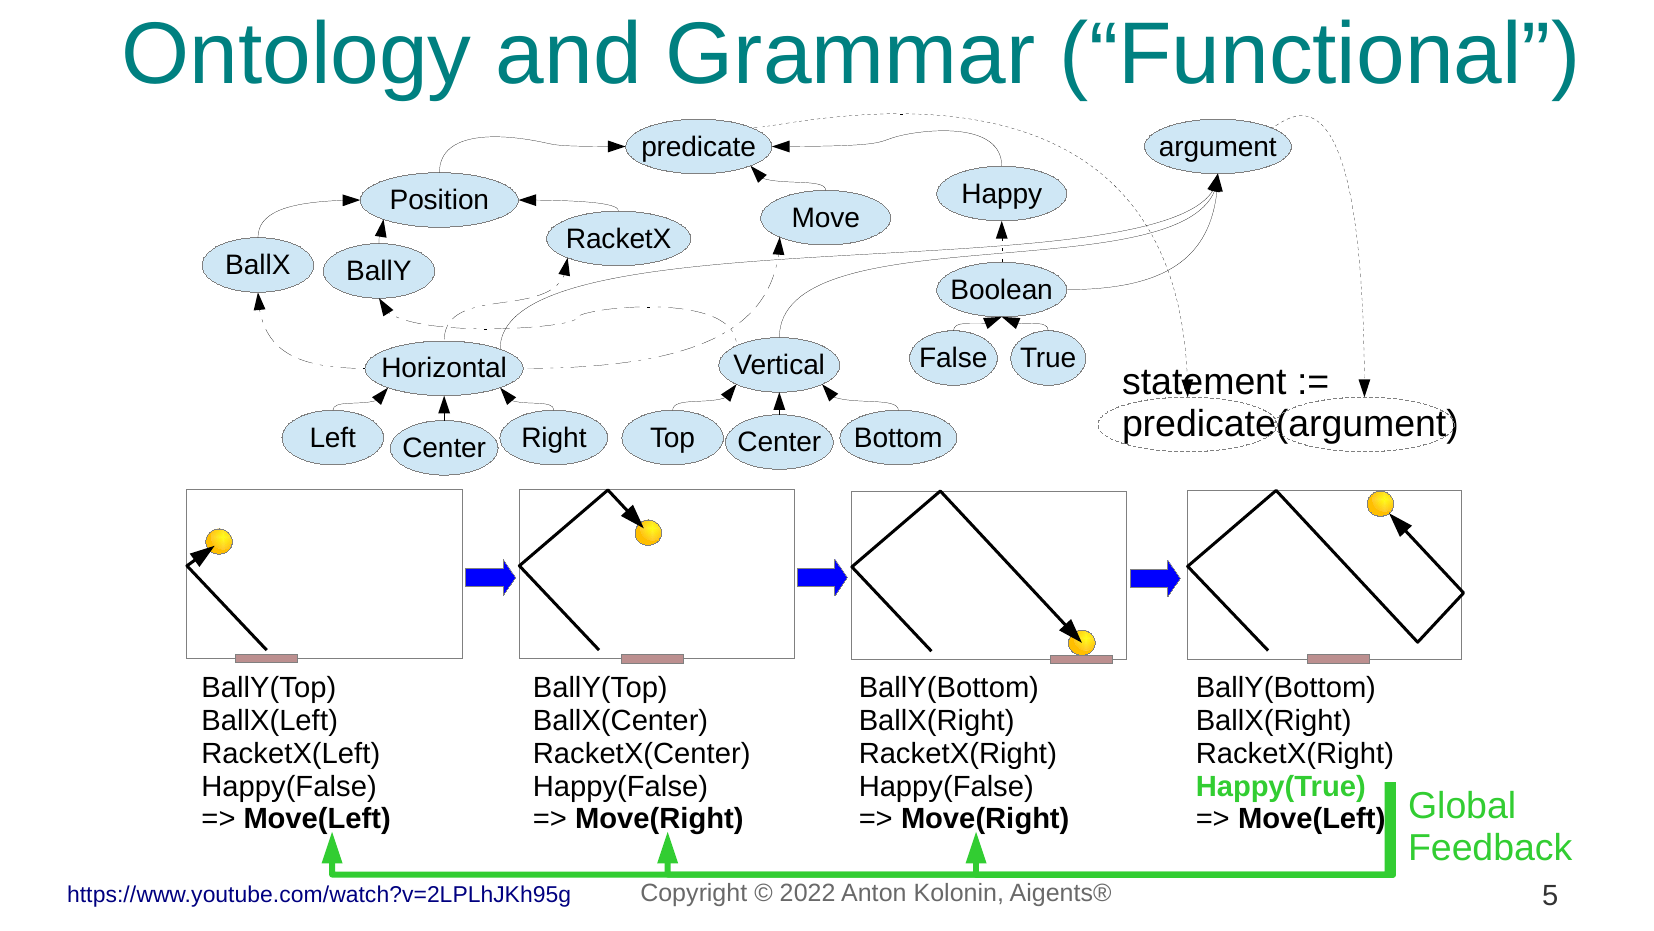

Ontology and Grammar (“Functional”)
argument
predicate
Happy
Position
Move
RacketX
BallX
BallY
Boolean
False
True
Vertical
Horizontal
statement :=
predicate(argument)
Bottom
Left
Right
Top
Center
Center
BallY(Top)
BallX(Left)
RacketX(Left)
Happy(False)
=> Move(Left)
BallY(Top)
BallX(Center)
RacketX(Center)
Happy(False)
=> Move(Right)
BallY(Bottom)
BallX(Right)
RacketX(Right)
Happy(False)
=> Move(Right)
BallY(Bottom)
BallX(Right)
RacketX(Right)
Happy(True)
=> Move(Left)
Global
Feedback
https://www.youtube.com/watch?v=2LPLhJKh95g
Copyright © 2022 Anton Kolonin, Aigents®
5